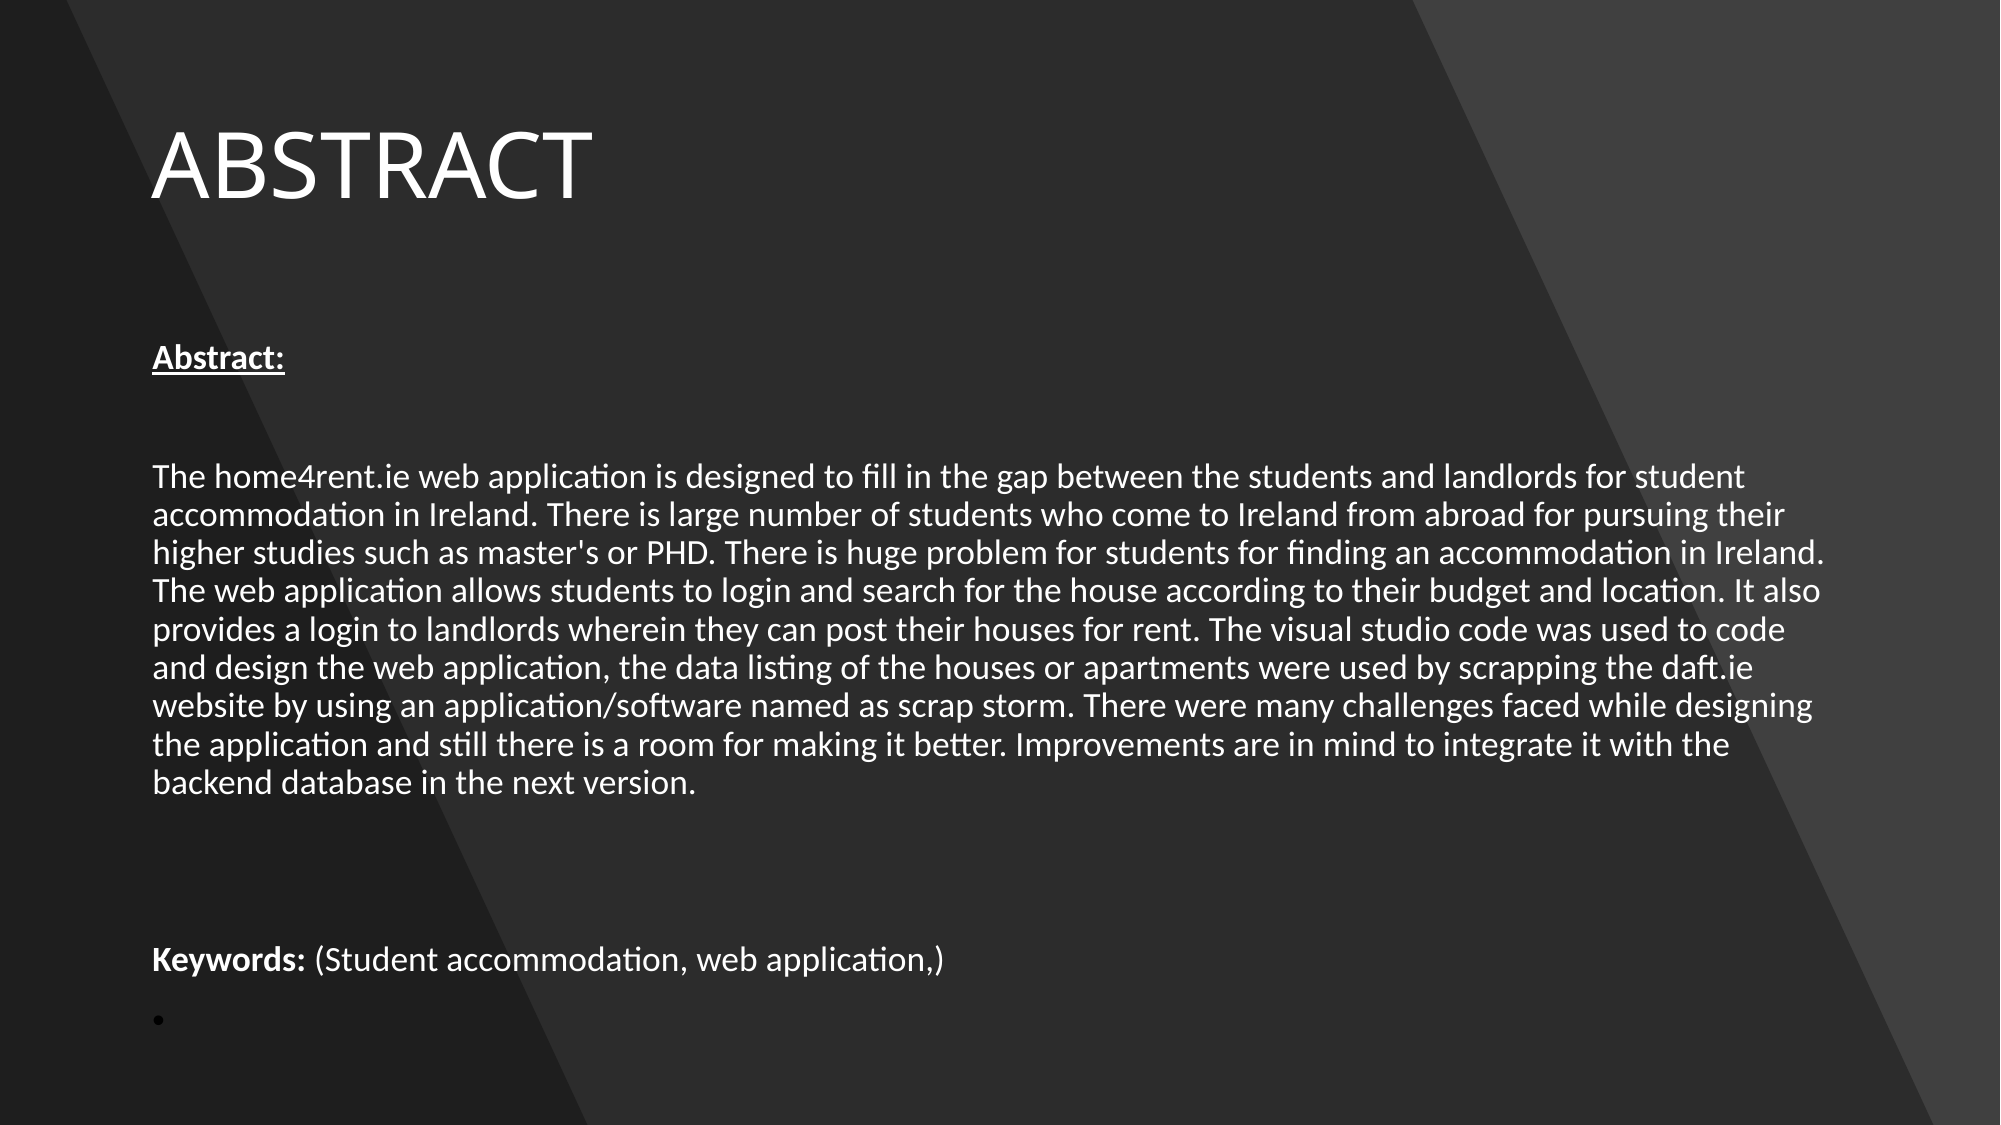

# ABSTRACT
Abstract:
The home4rent.ie web application is designed to fill in the gap between the students and landlords for student accommodation in Ireland. There is large number of students who come to Ireland from abroad for pursuing their higher studies such as master's or PHD. There is huge problem for students for finding an accommodation in Ireland. The web application allows students to login and search for the house according to their budget and location. It also provides a login to landlords wherein they can post their houses for rent. The visual studio code was used to code and design the web application, the data listing of the houses or apartments were used by scrapping the daft.ie website by using an application/software named as scrap storm. There were many challenges faced while designing the application and still there is a room for making it better. Improvements are in mind to integrate it with the backend database in the next version.
Keywords: (Student accommodation, web application,)